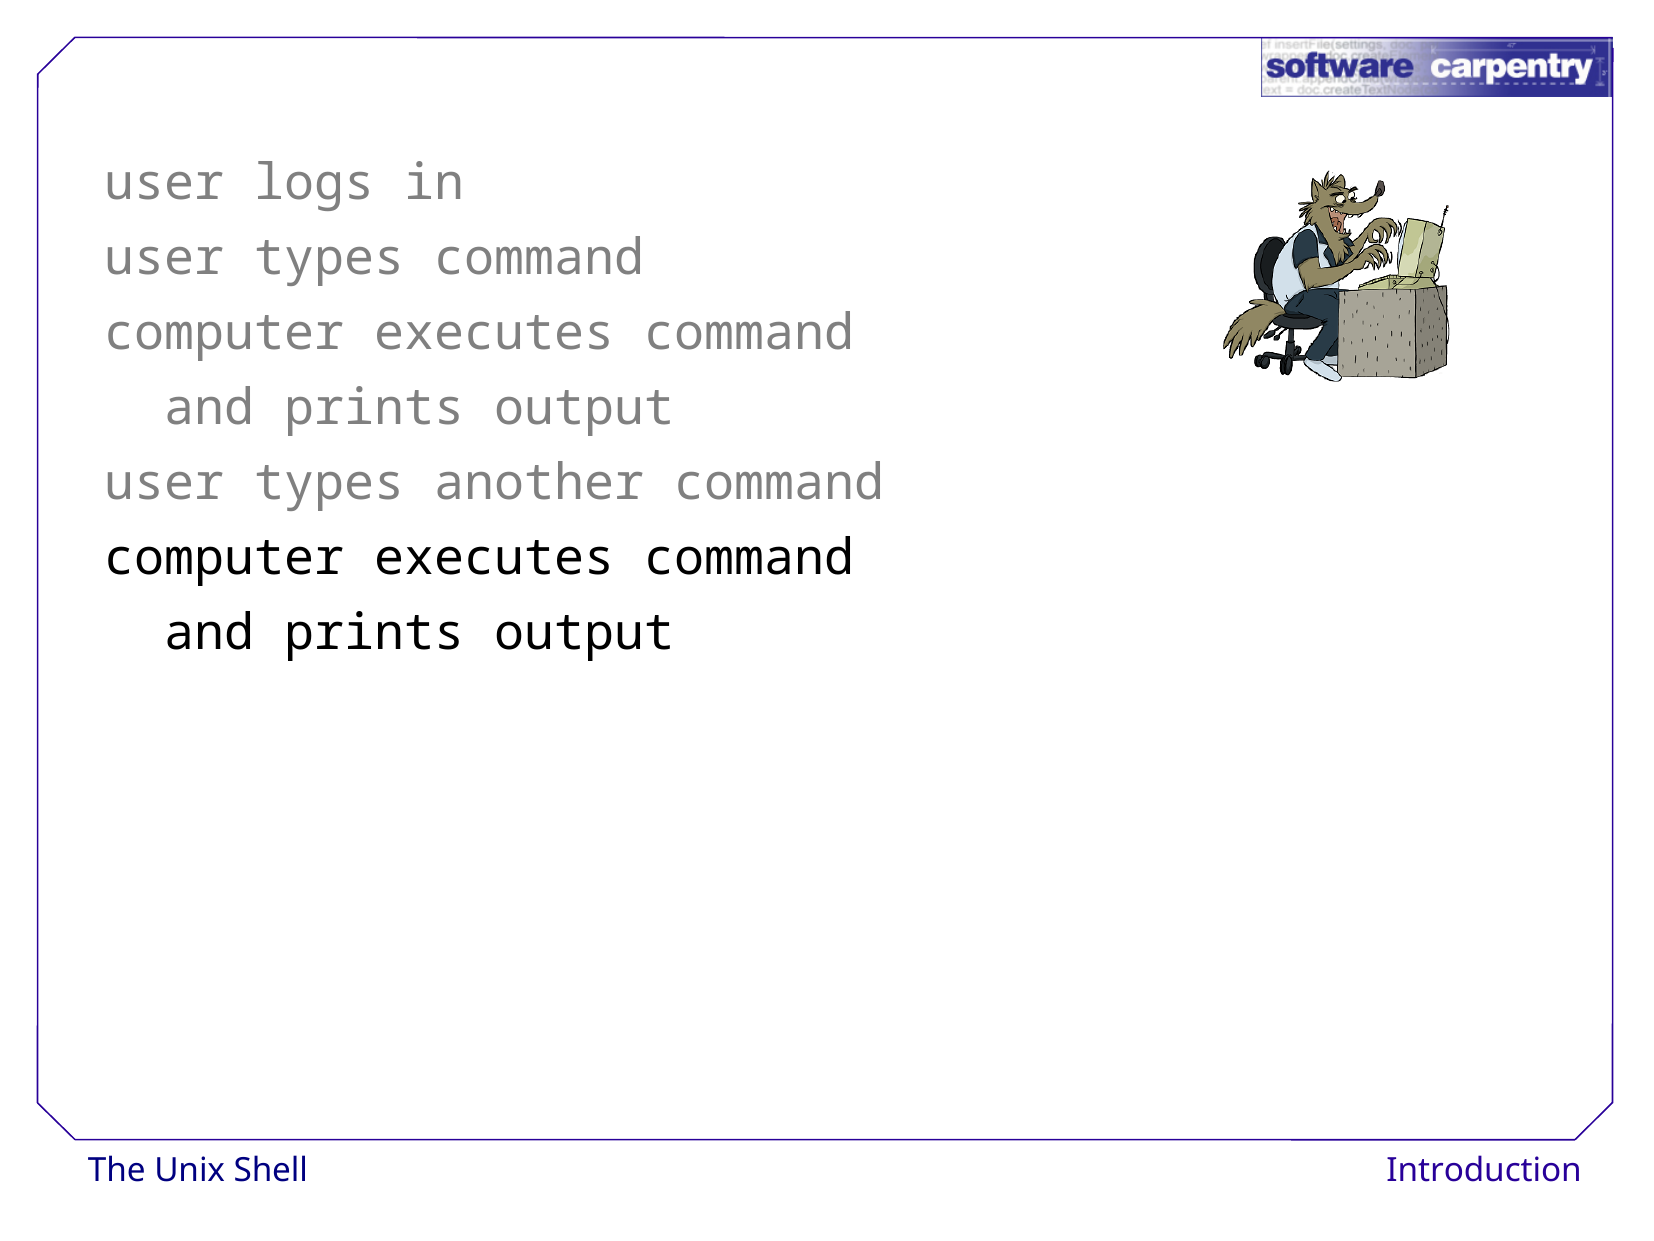

user logs in
user types command
computer executes command
 and prints output
user types another command
computer executes command
 and prints output